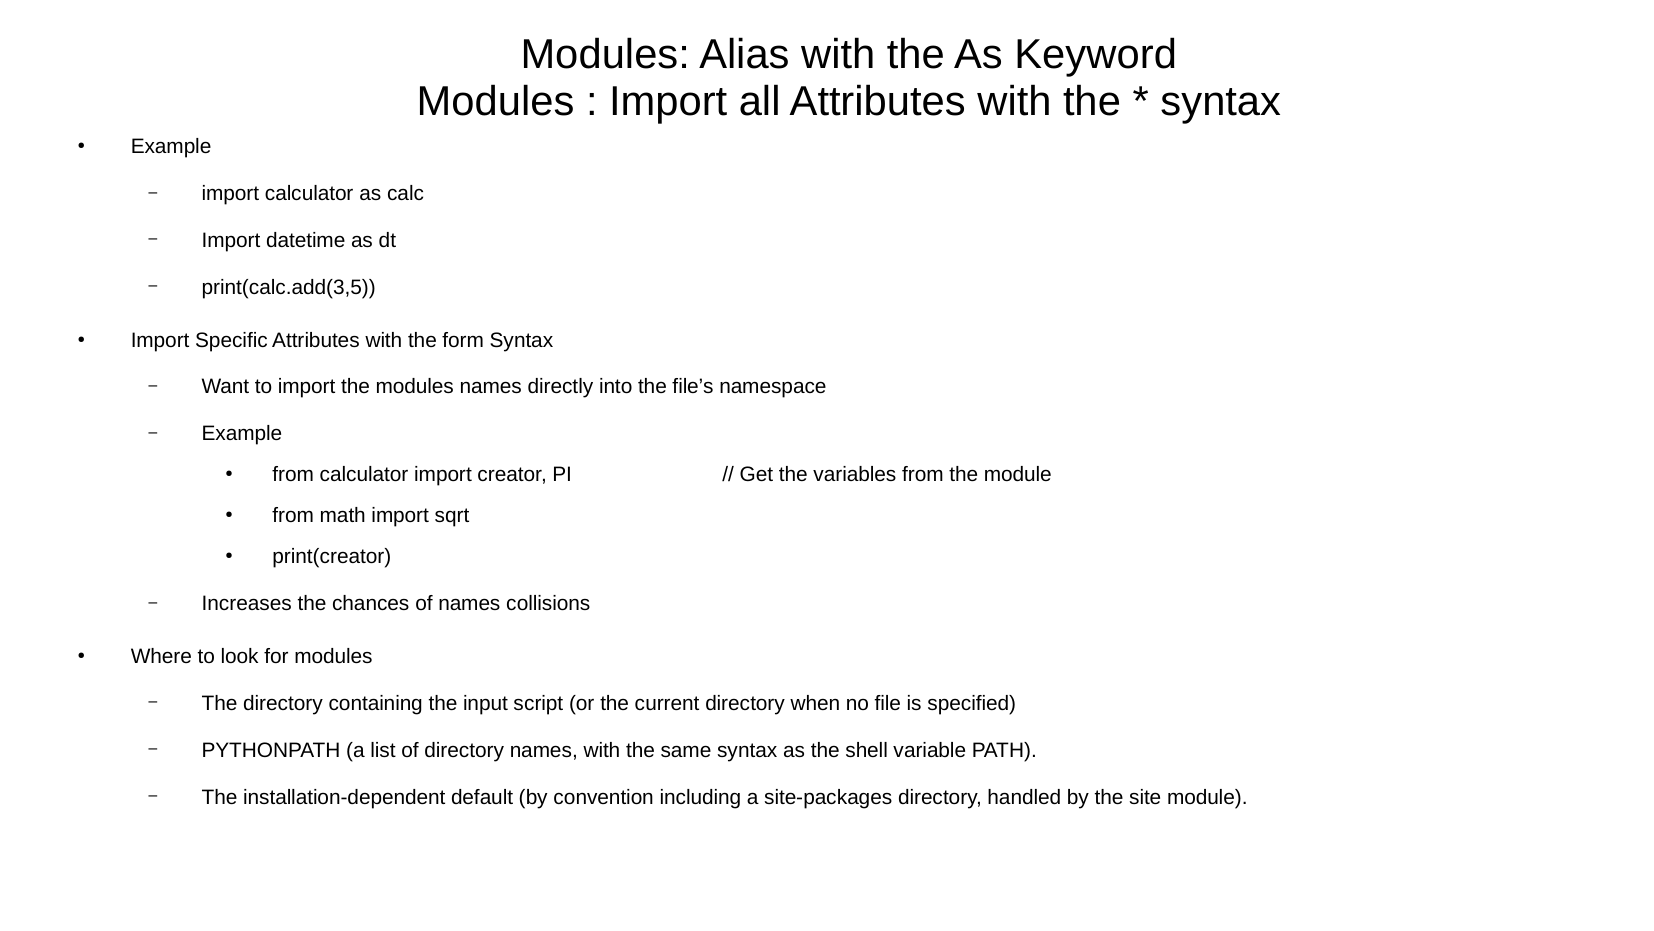

# Modules: Alias with the As Keyword Modules : Import all Attributes with the * syntax
Example
import calculator as calc
Import datetime as dt
print(calc.add(3,5))
Import Specific Attributes with the form Syntax
Want to import the modules names directly into the file’s namespace
Example
from calculator import creator, PI			// Get the variables from the module
from math import sqrt
print(creator)
Increases the chances of names collisions
Where to look for modules
The directory containing the input script (or the current directory when no file is specified)
PYTHONPATH (a list of directory names, with the same syntax as the shell variable PATH).
The installation-dependent default (by convention including a site-packages directory, handled by the site module).